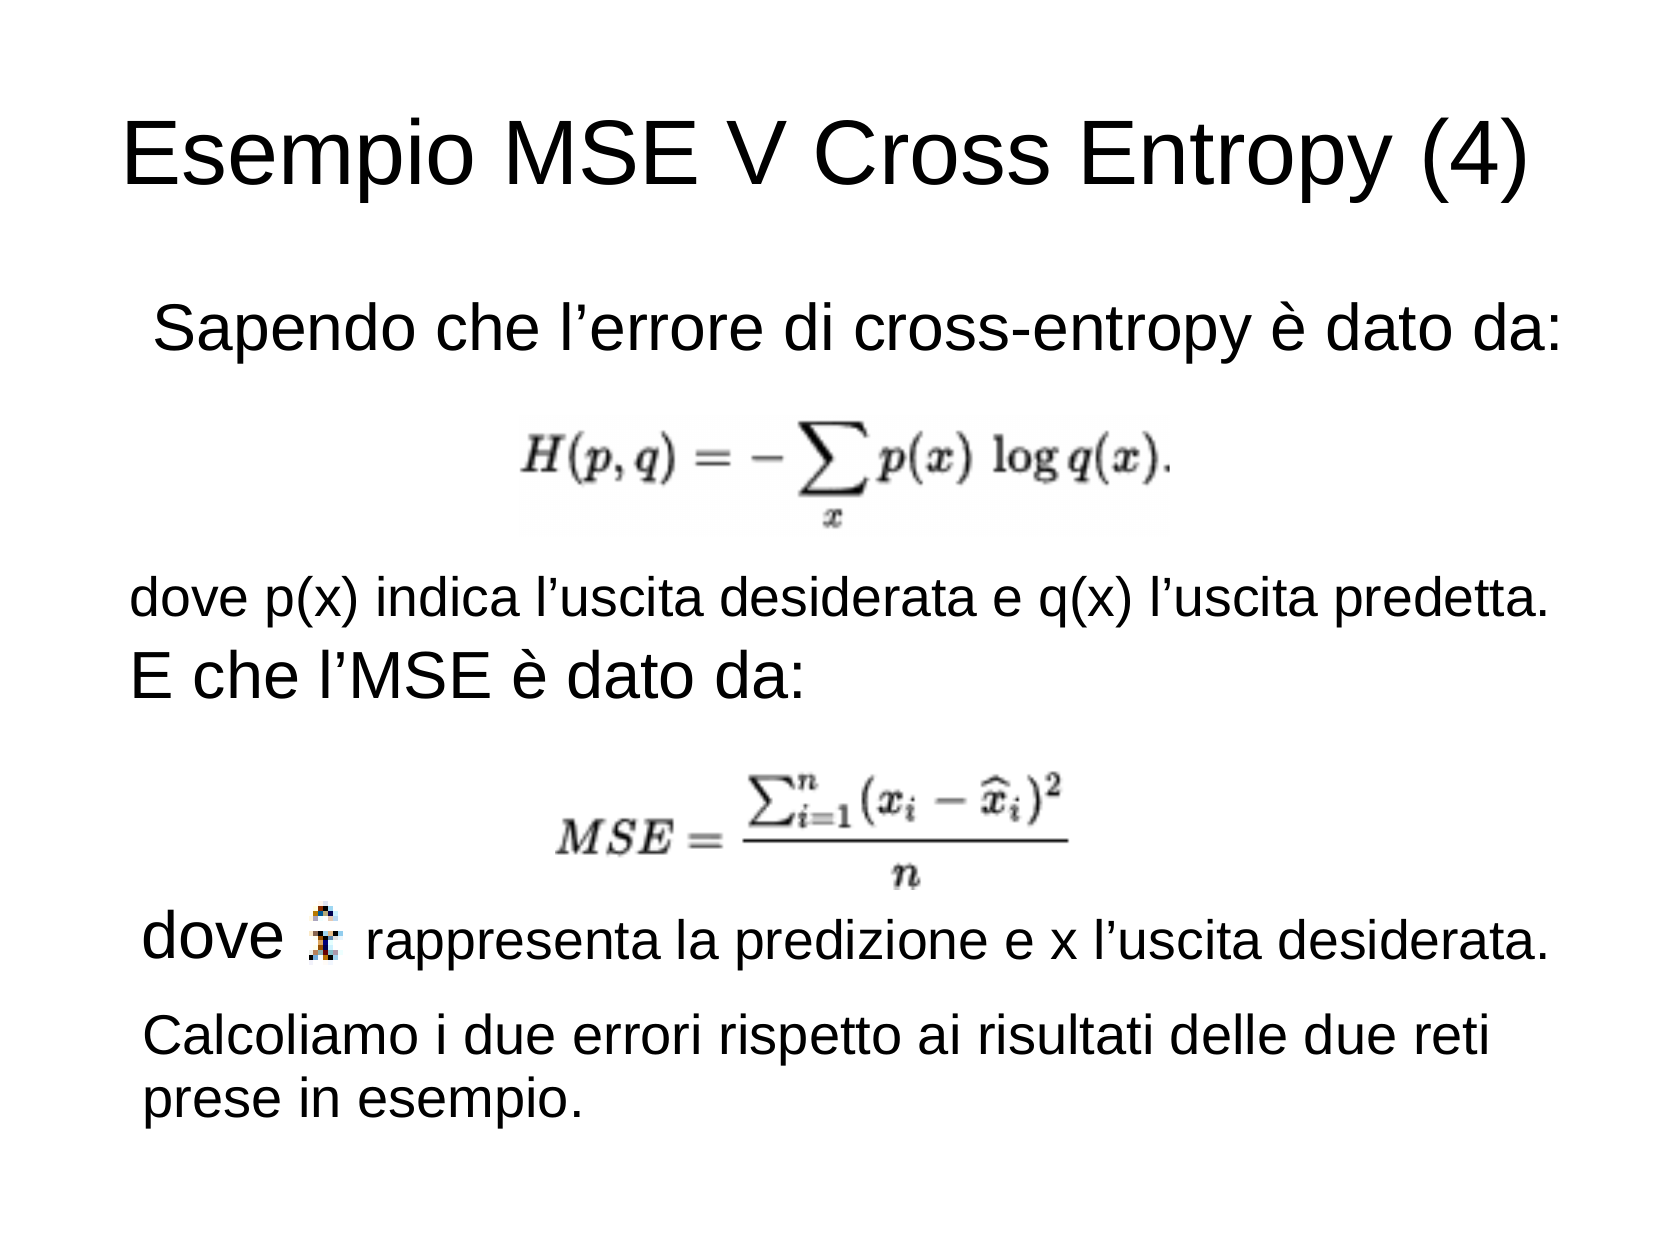

# Esempio MSE V Cross Entropy (4)
Sapendo che l’errore di cross-entropy è dato da:
dove p(x) indica l’uscita desiderata e q(x) l’uscita predetta.
E che l’MSE è dato da:
dove
rappresenta la predizione e x l’uscita desiderata.
Calcoliamo i due errori rispetto ai risultati delle due reti prese in esempio.